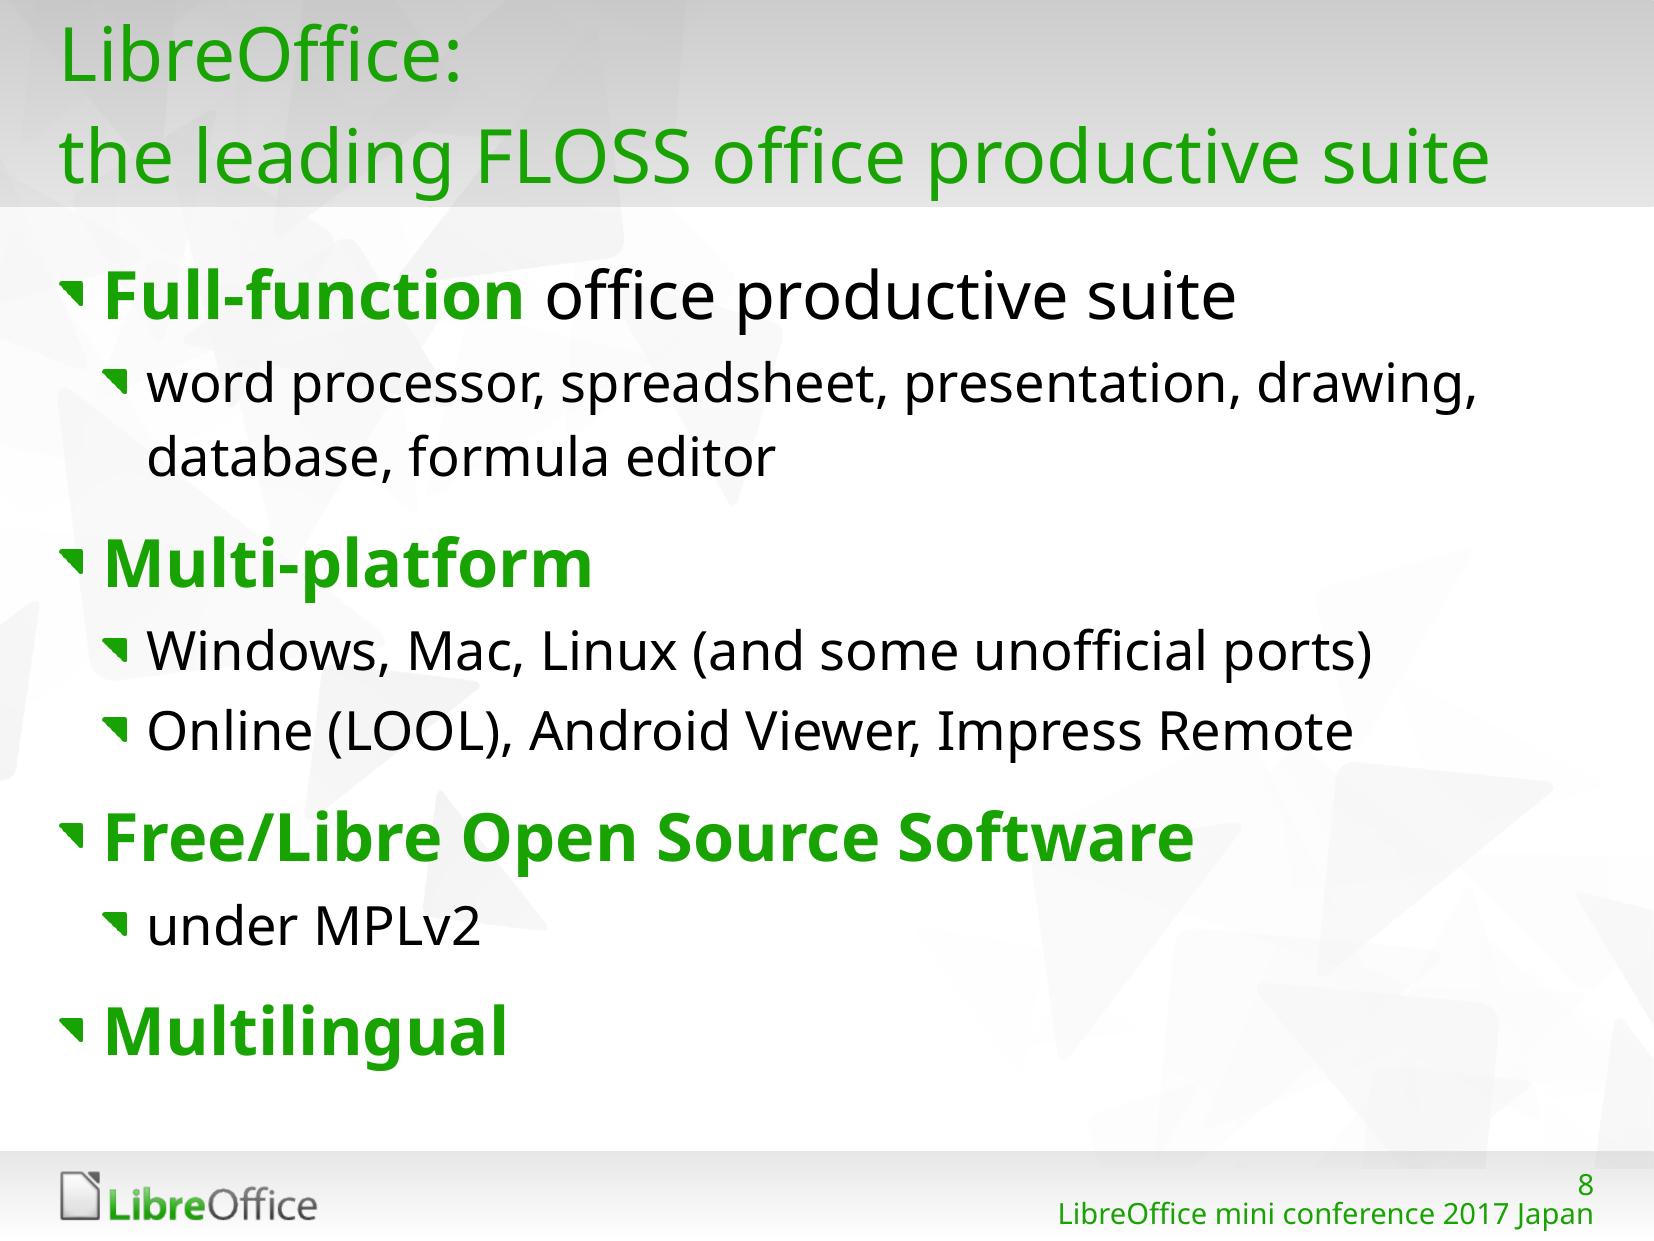

# LibreOffice: the leading FLOSS office productive suite
Full-function office productive suite
word processor, spreadsheet, presentation, drawing, database, formula editor
Multi-platform
Windows, Mac, Linux (and some unofficial ports)
Online (LOOL), Android Viewer, Impress Remote
Free/Libre Open Source Software
under MPLv2
Multilingual
8
 LibreOffice mini conference 2017 Japan